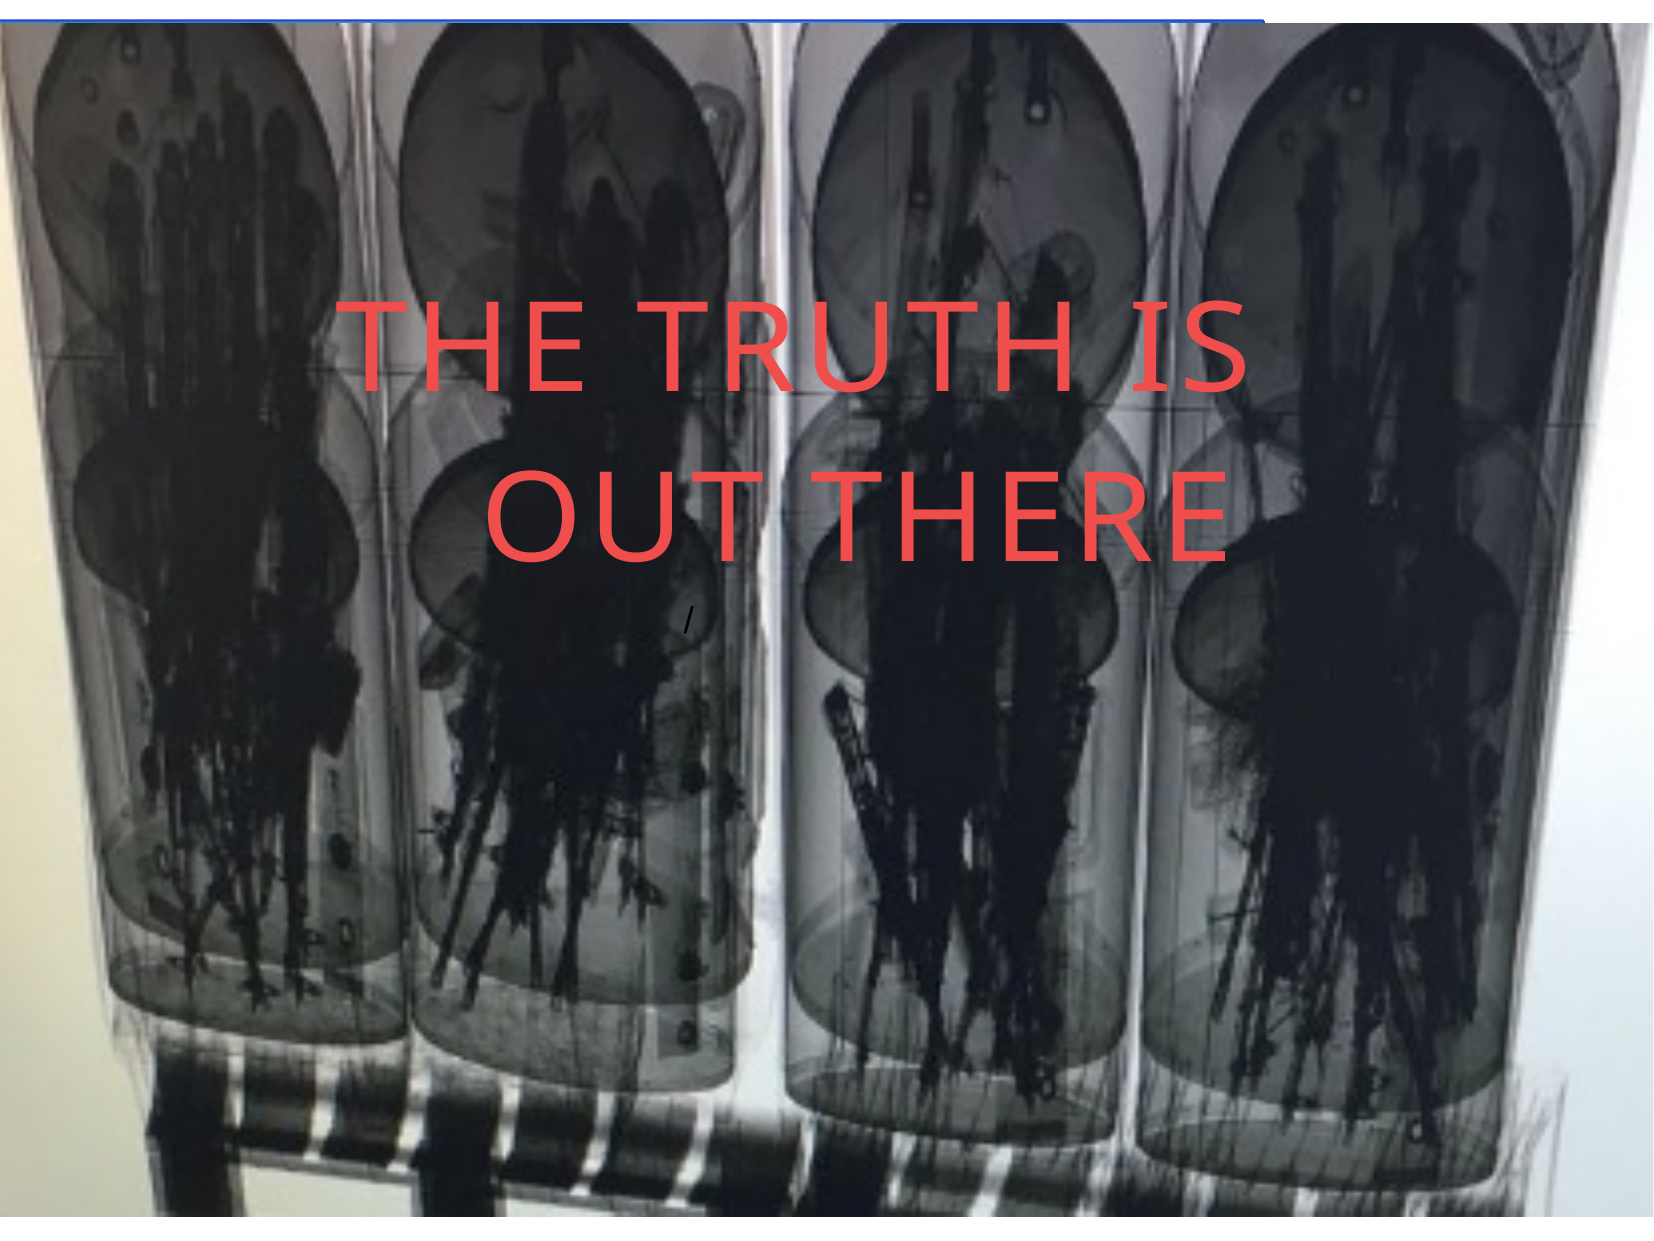

/
# THE TRUTH IS OUT THERE